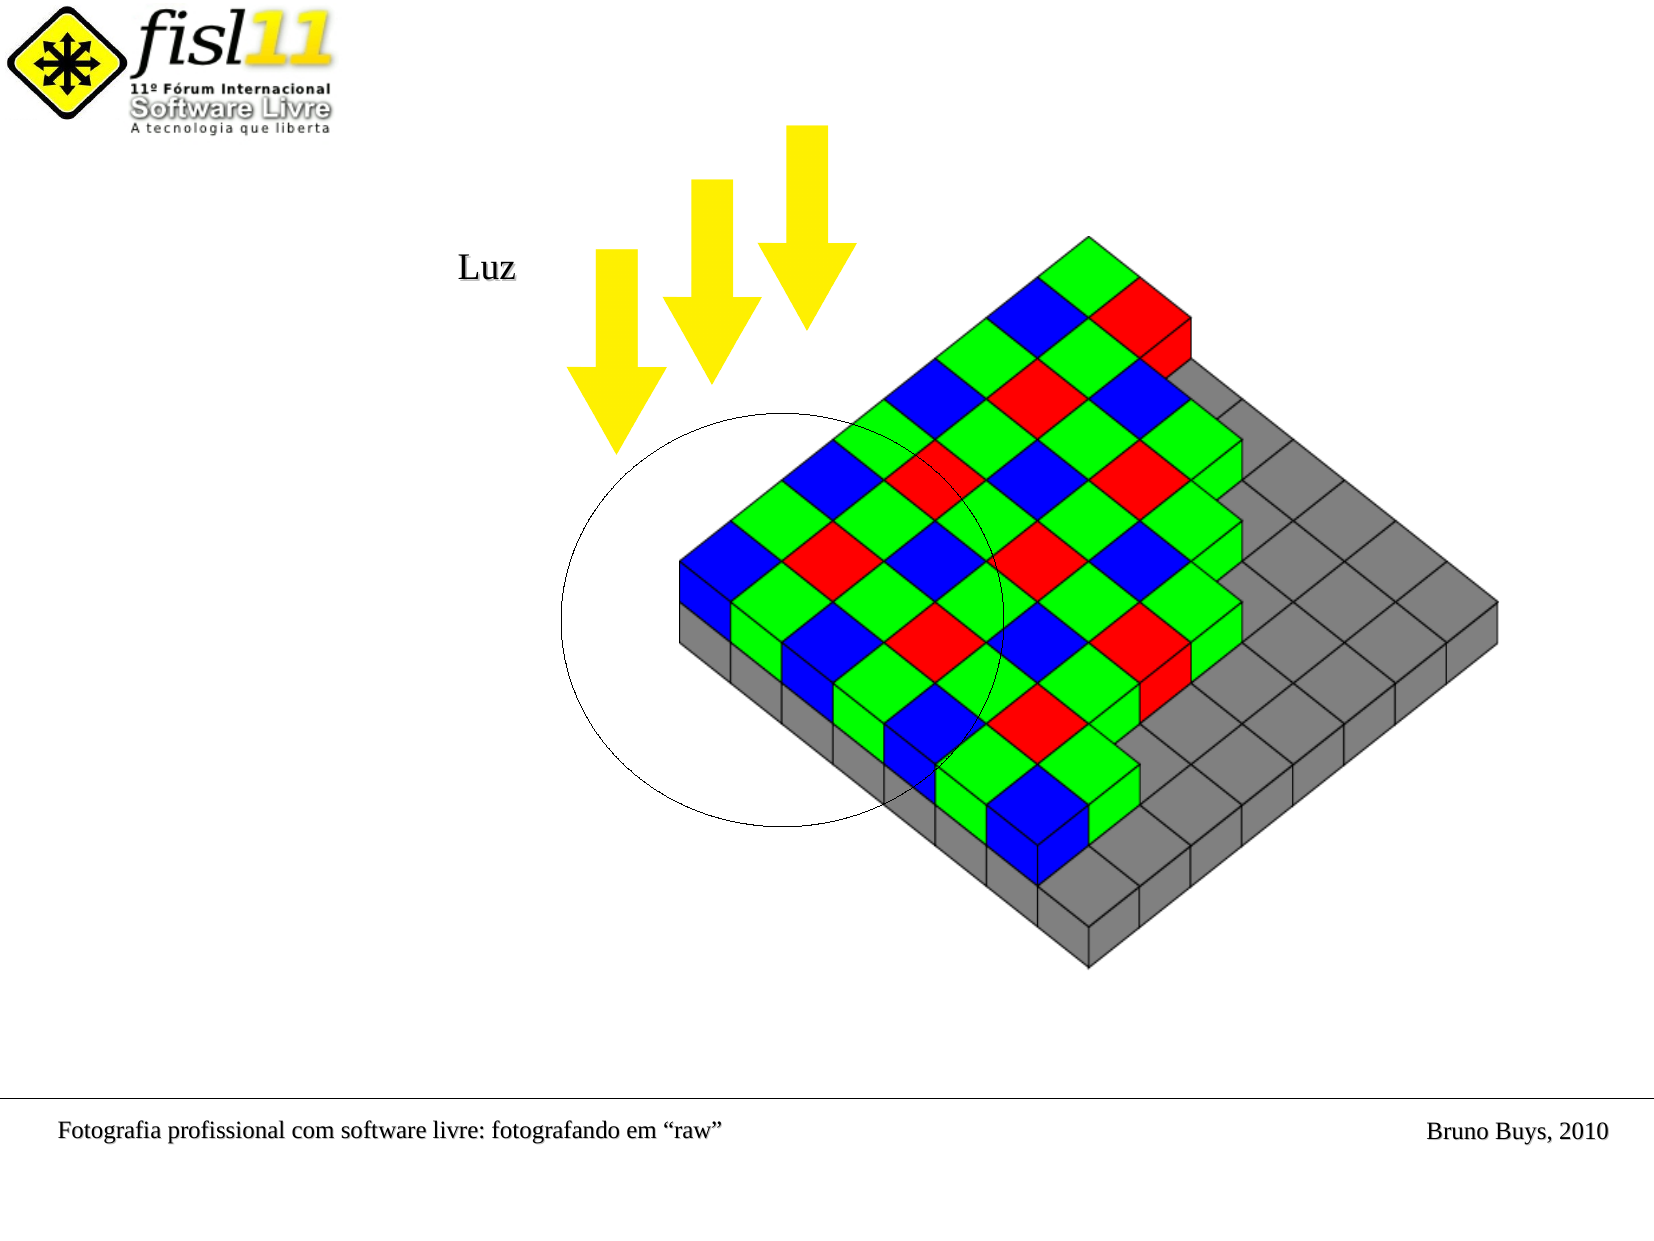

Luz
Fotografia profissional com software livre: fotografando em “raw”
Bruno Buys, 2010